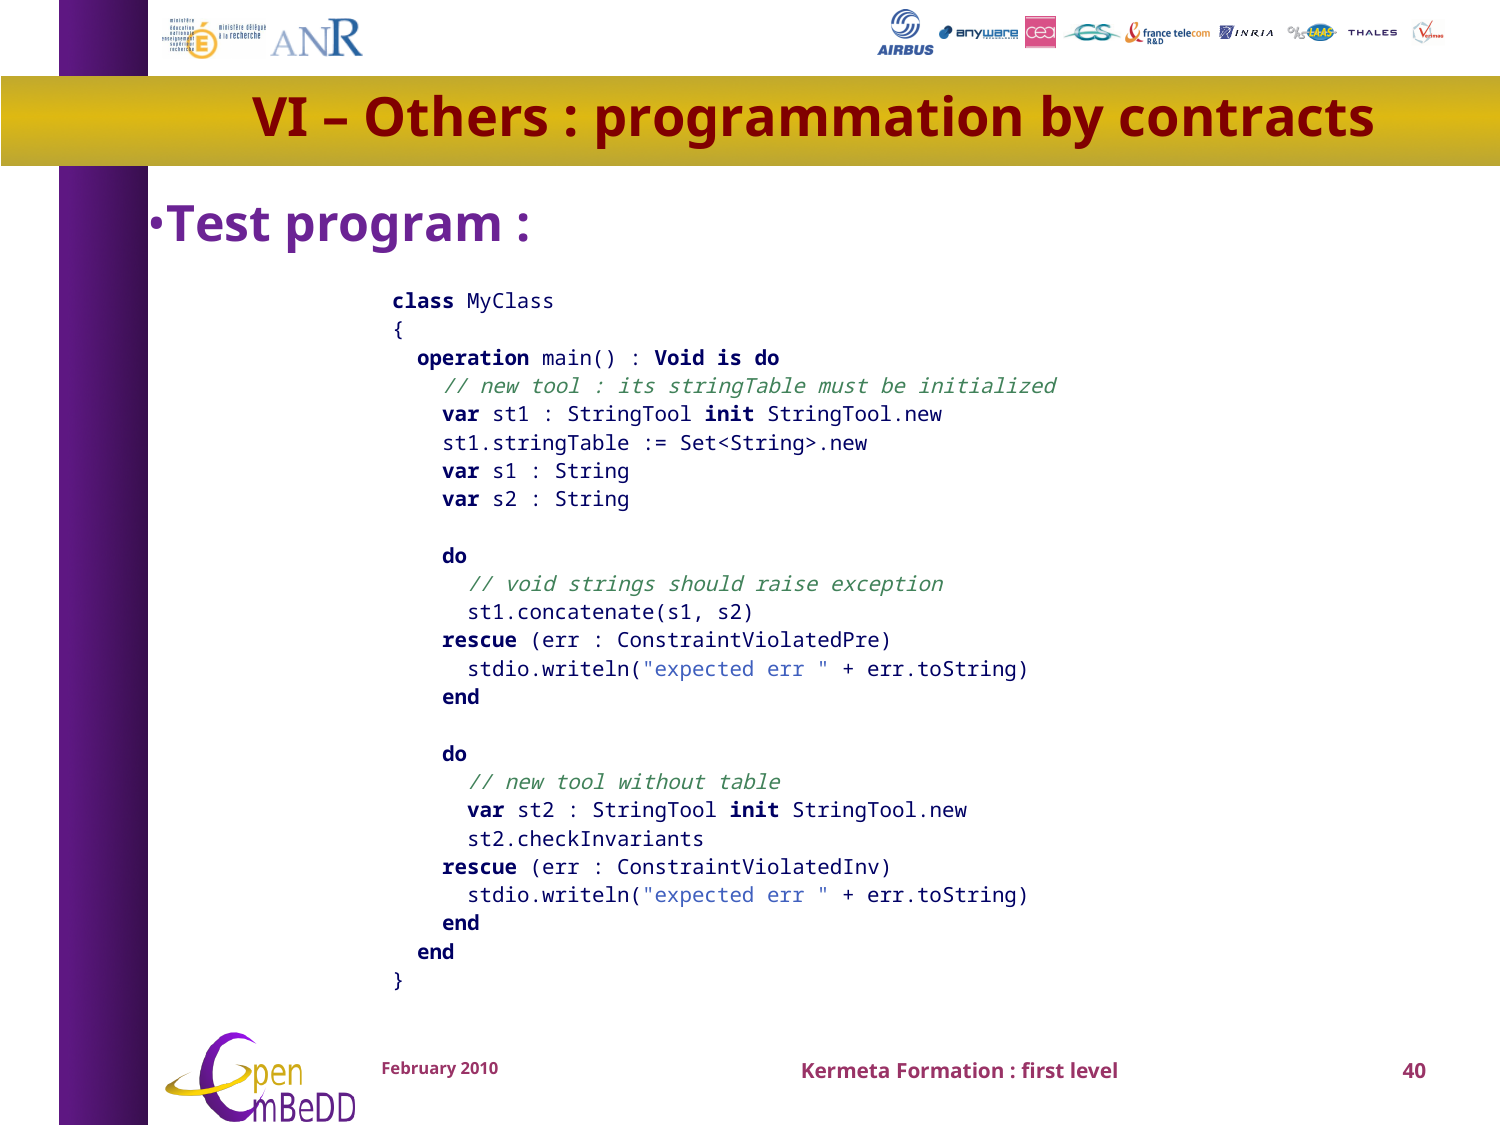

# VI – Others : programmation by contracts
Test program :
class MyClass
{
 operation main() : Void is do
 // new tool : its stringTable must be initialized
 var st1 : StringTool init StringTool.new
 st1.stringTable := Set<String>.new
 var s1 : String
 var s2 : String
 do
 // void strings should raise exception
 st1.concatenate(s1, s2)
 rescue (err : ConstraintViolatedPre)
 stdio.writeln("expected err " + err.toString)
 end
 do
 // new tool without table
 var st2 : StringTool init StringTool.new
 st2.checkInvariants
 rescue (err : ConstraintViolatedInv)
 stdio.writeln("expected err " + err.toString)
 end
 end
}
Kermeta Formation : first level
February 2010